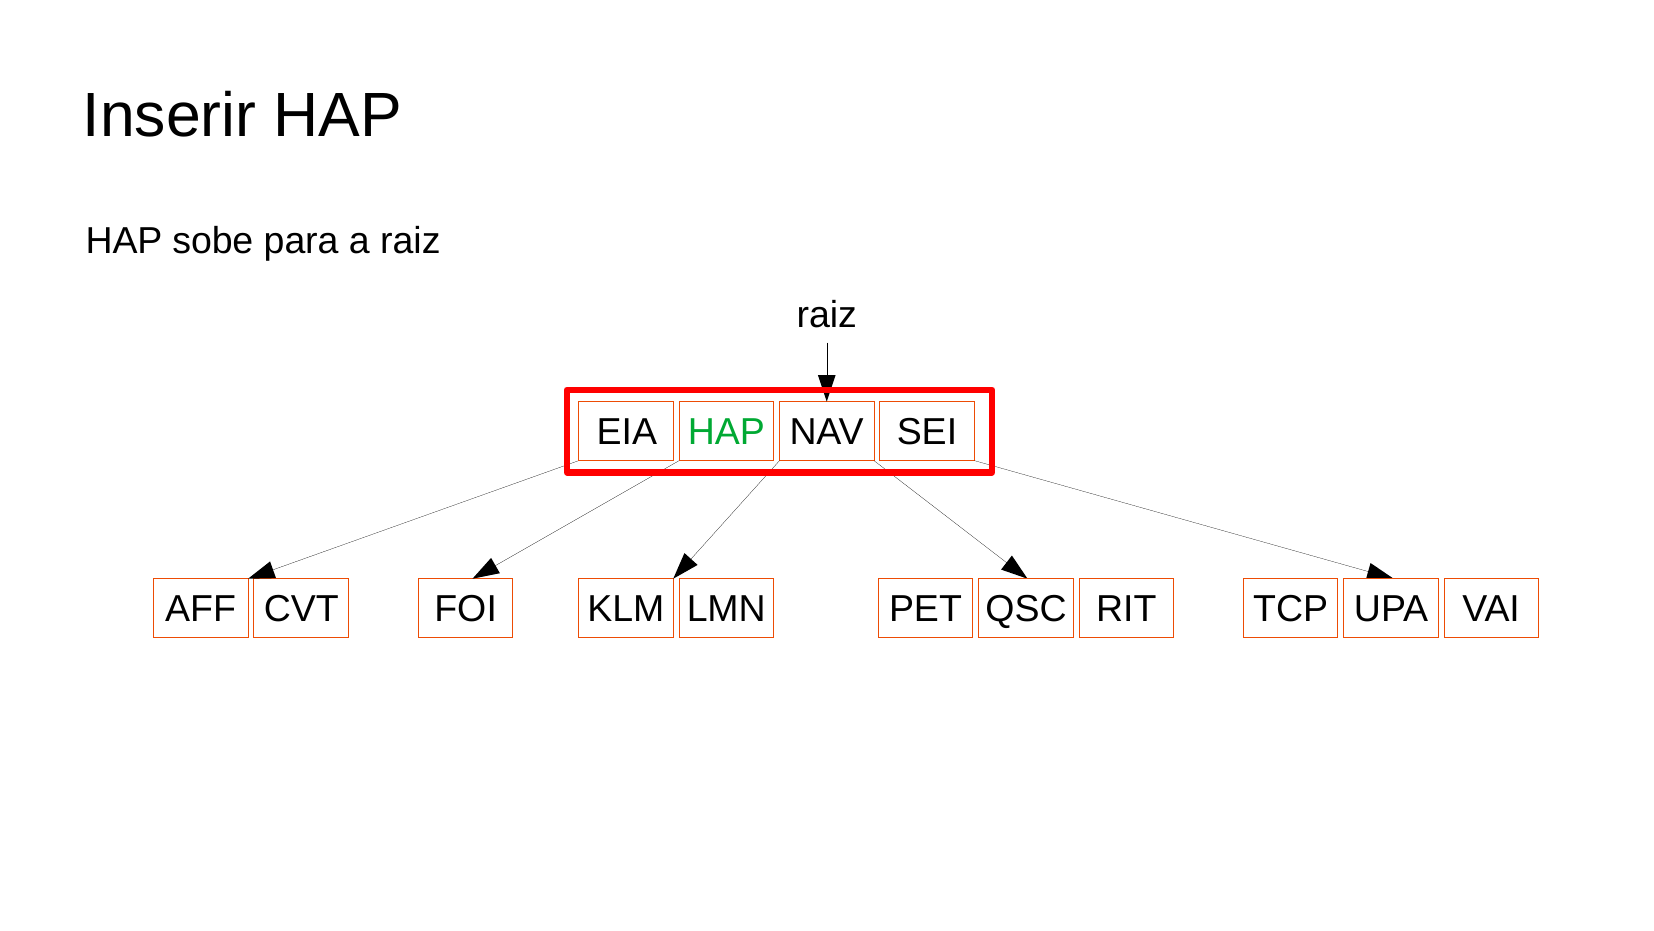

# Inserir HAP
HAP sobe para a raiz
raiz
 EIA
HAP
NAV
SEI
AFF
 CVT
FOI
 KLM
LMN
 PET
QSC
RIT
TCP
UPA
VAI